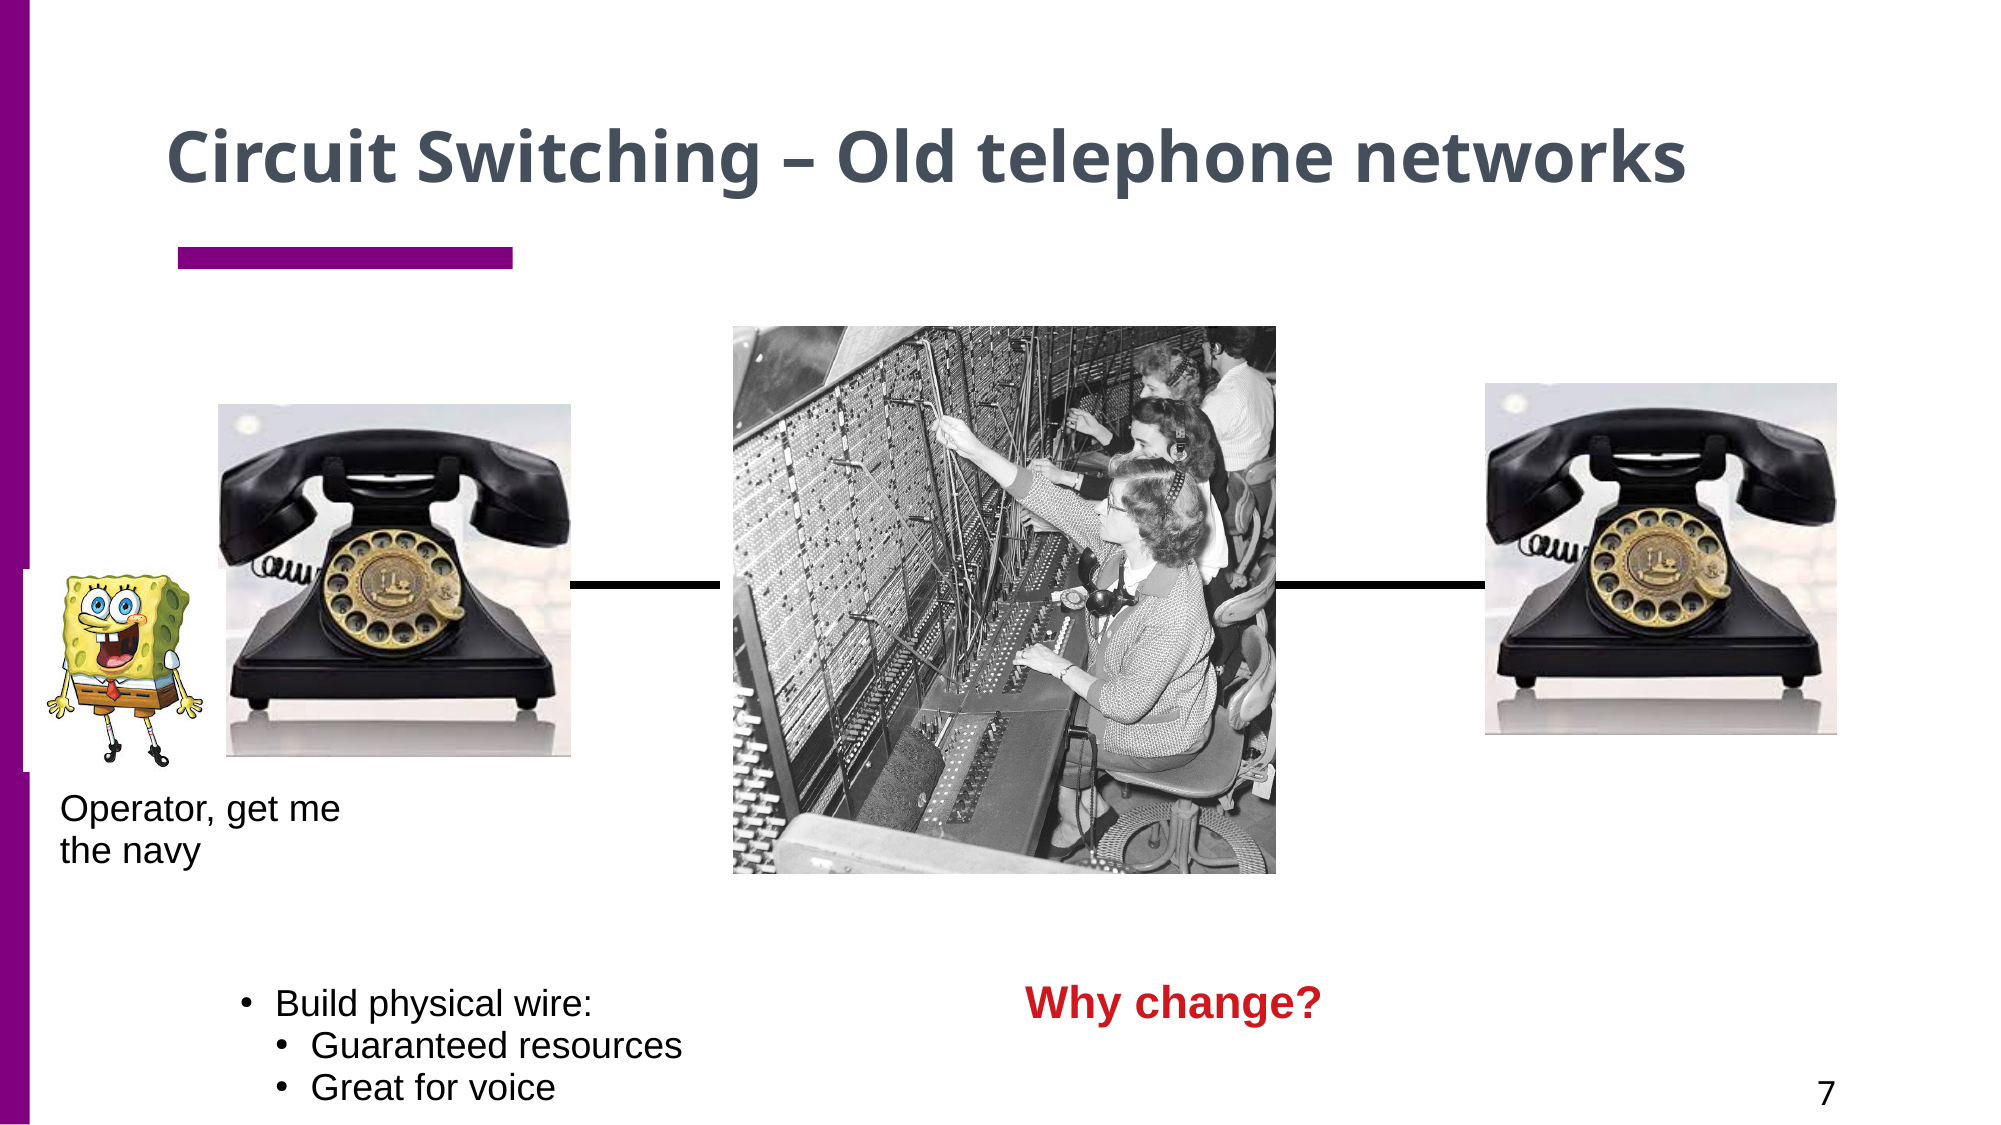

Circuit Switching – Old telephone networks
Operator, get me the navy
Why change?
Build physical wire:
Guaranteed resources
Great for voice